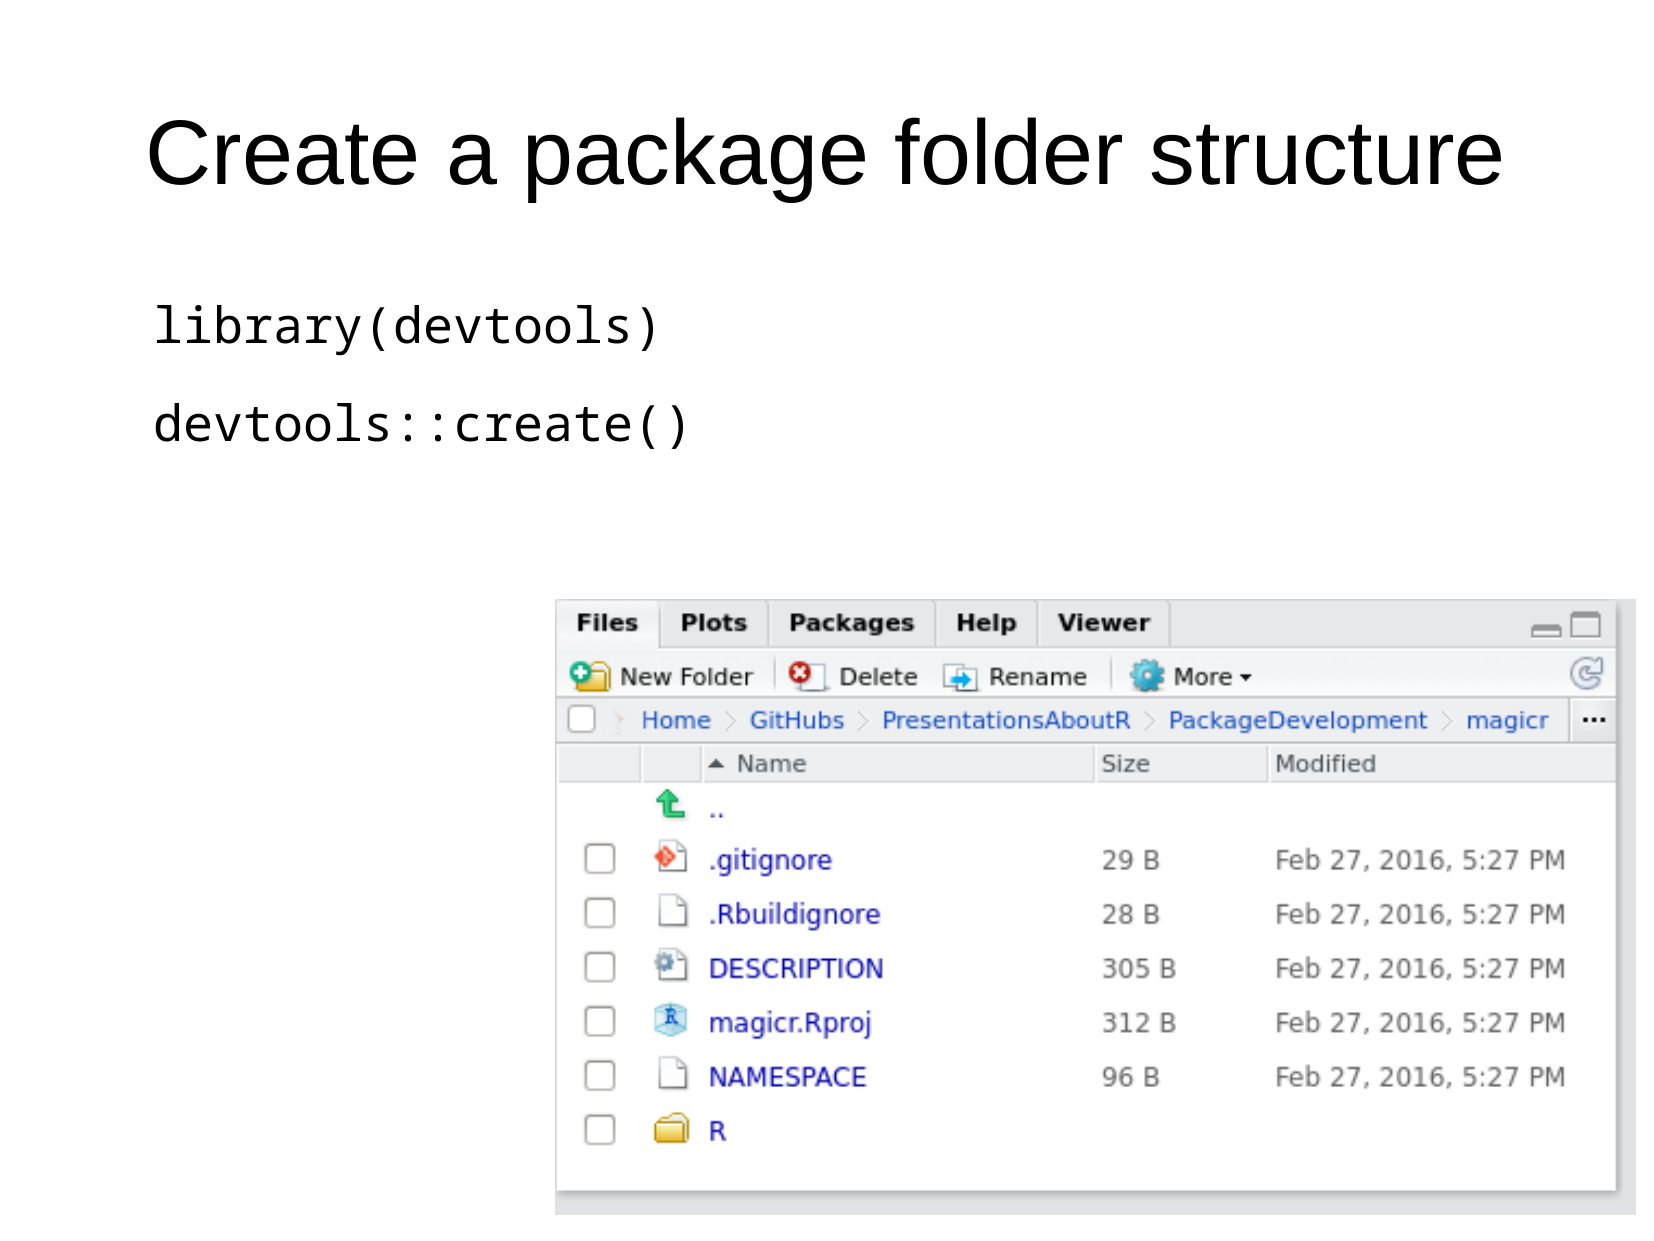

# Create a package folder structure
library(devtools)
devtools::create()